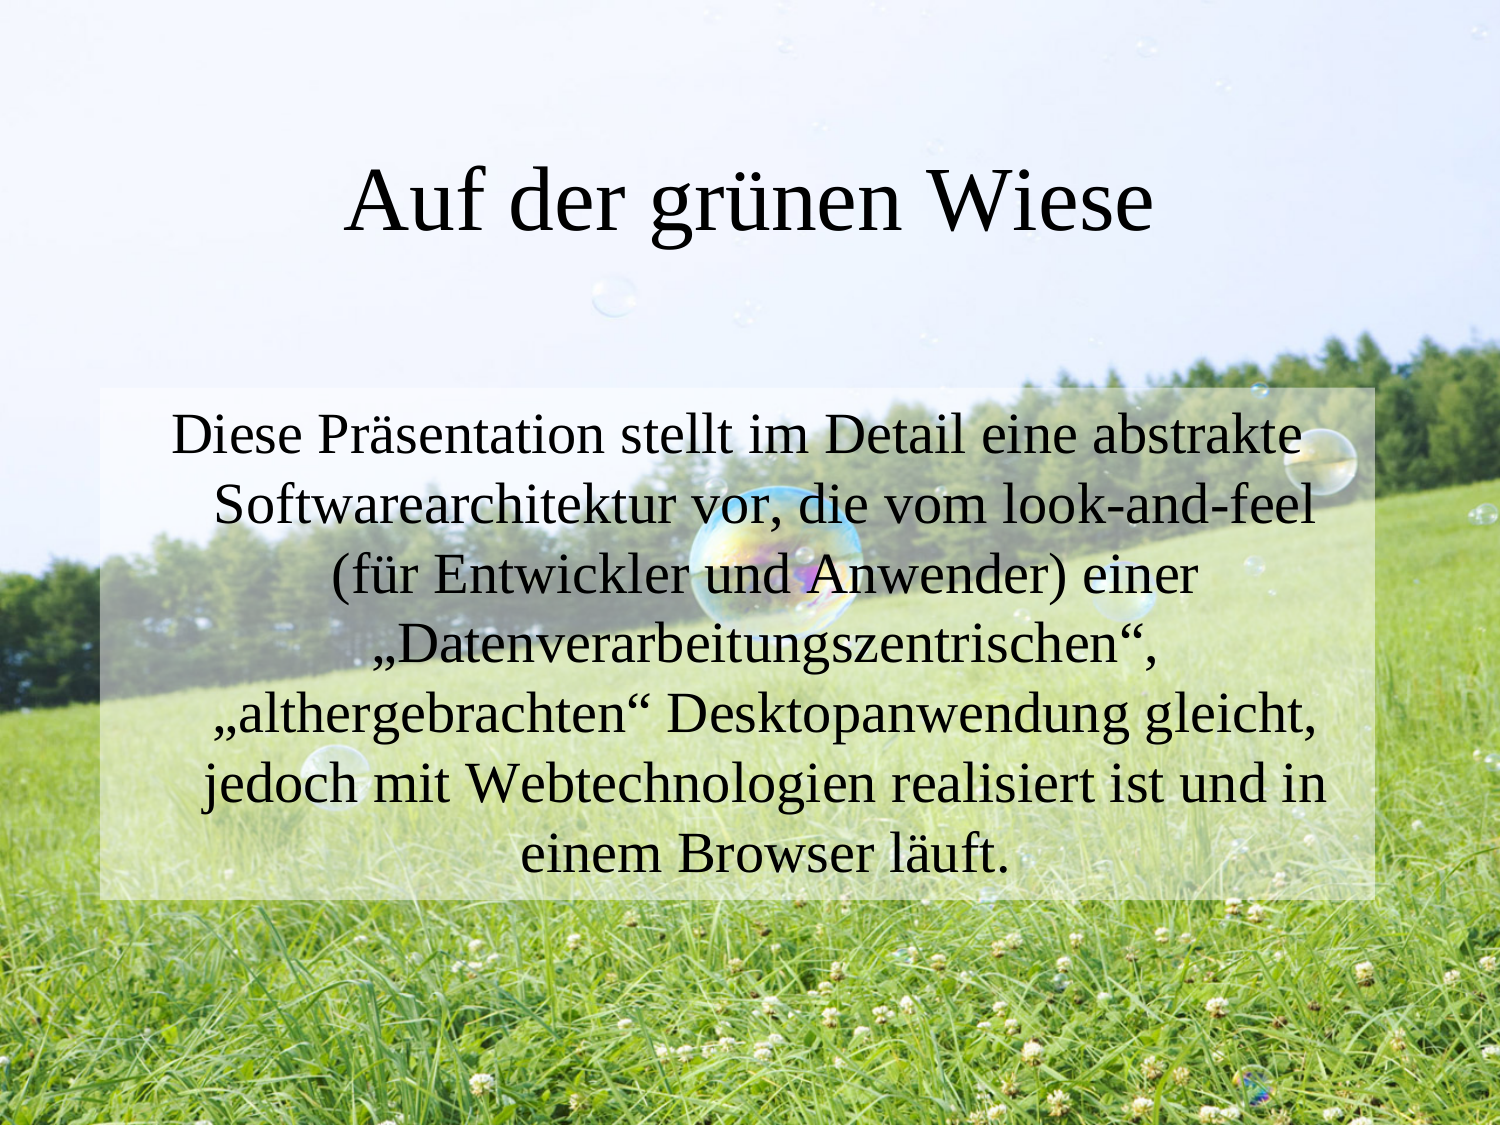

# Auf der grünen Wiese
Diese Präsentation stellt im Detail eine abstrakte Softwarearchitektur vor, die vom look-and-feel (für Entwickler und Anwender) einer „Datenverarbeitungszentrischen“, „althergebrachten“ Desktopanwendung gleicht, jedoch mit Webtechnologien realisiert ist und in einem Browser läuft.